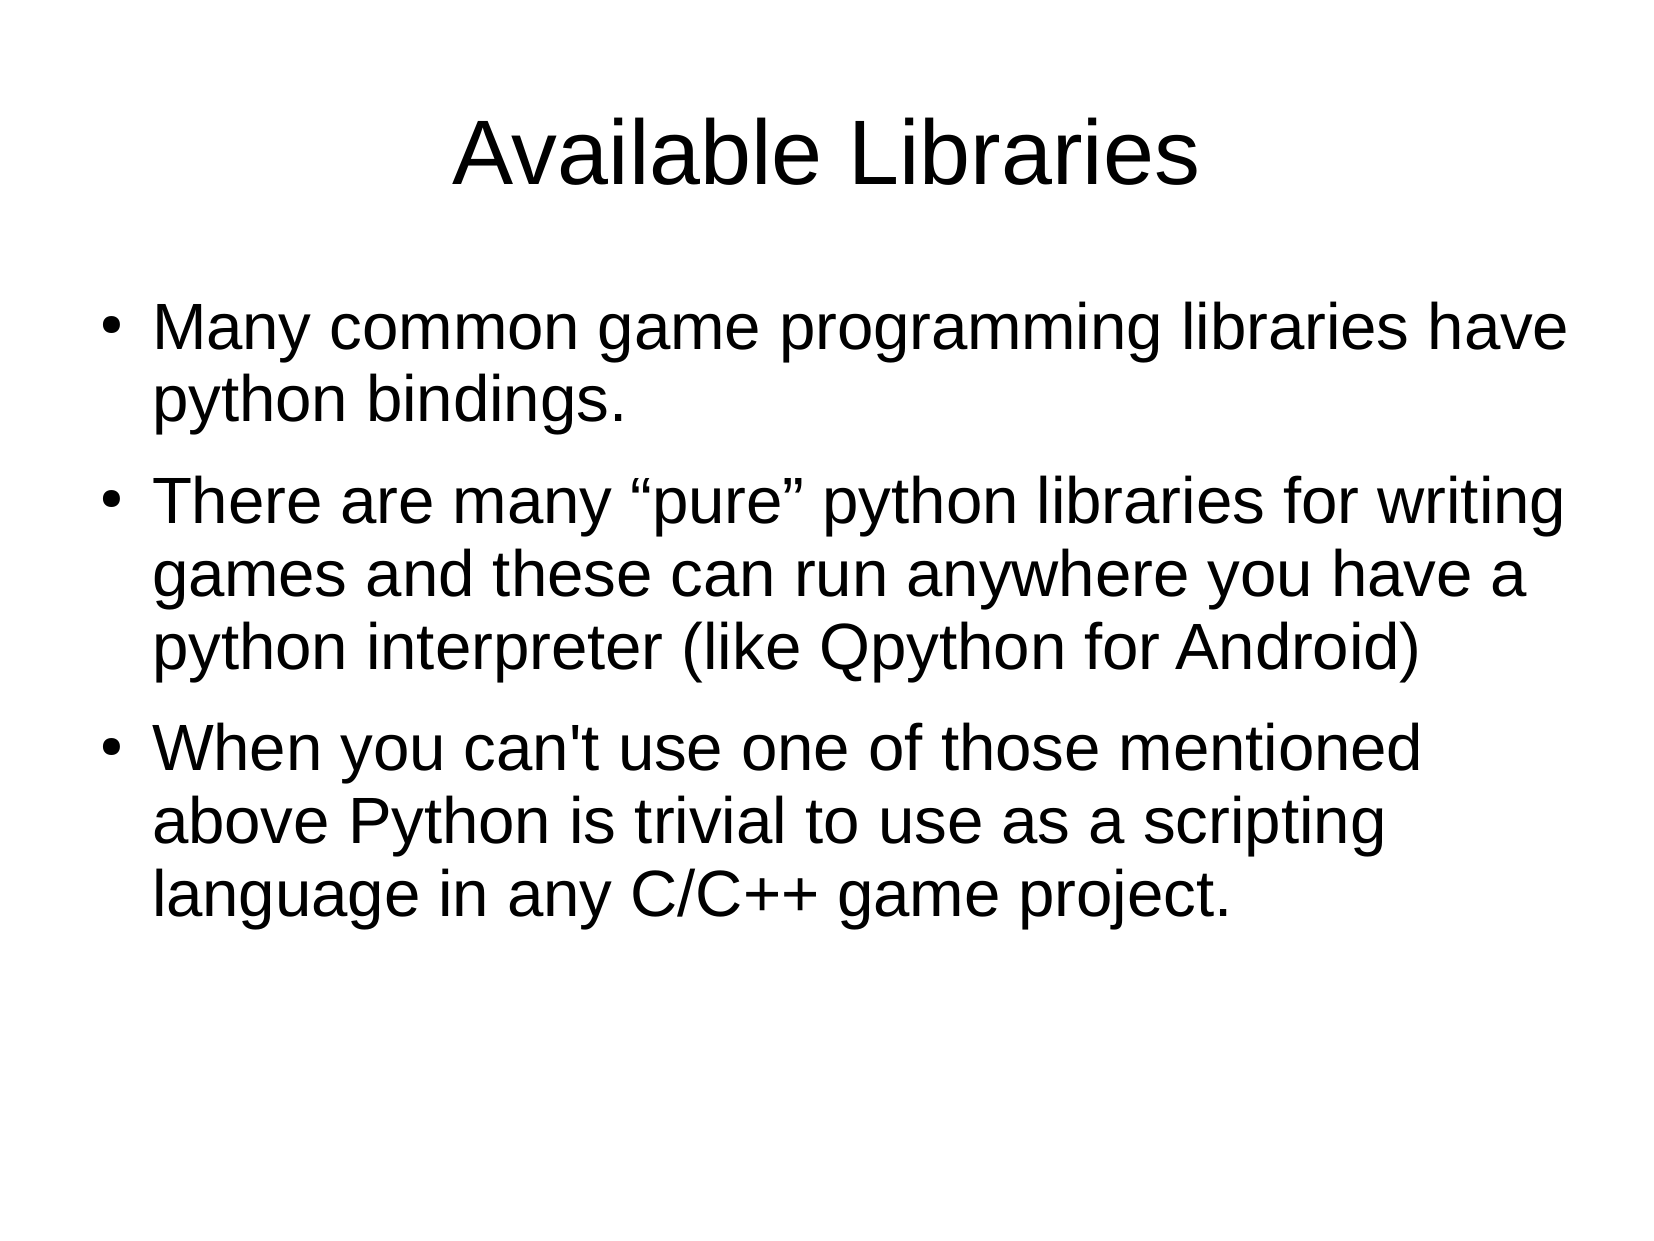

# Available Libraries
Many common game programming libraries have python bindings.
There are many “pure” python libraries for writing games and these can run anywhere you have a python interpreter (like Qpython for Android)
When you can't use one of those mentioned above Python is trivial to use as a scripting language in any C/C++ game project.